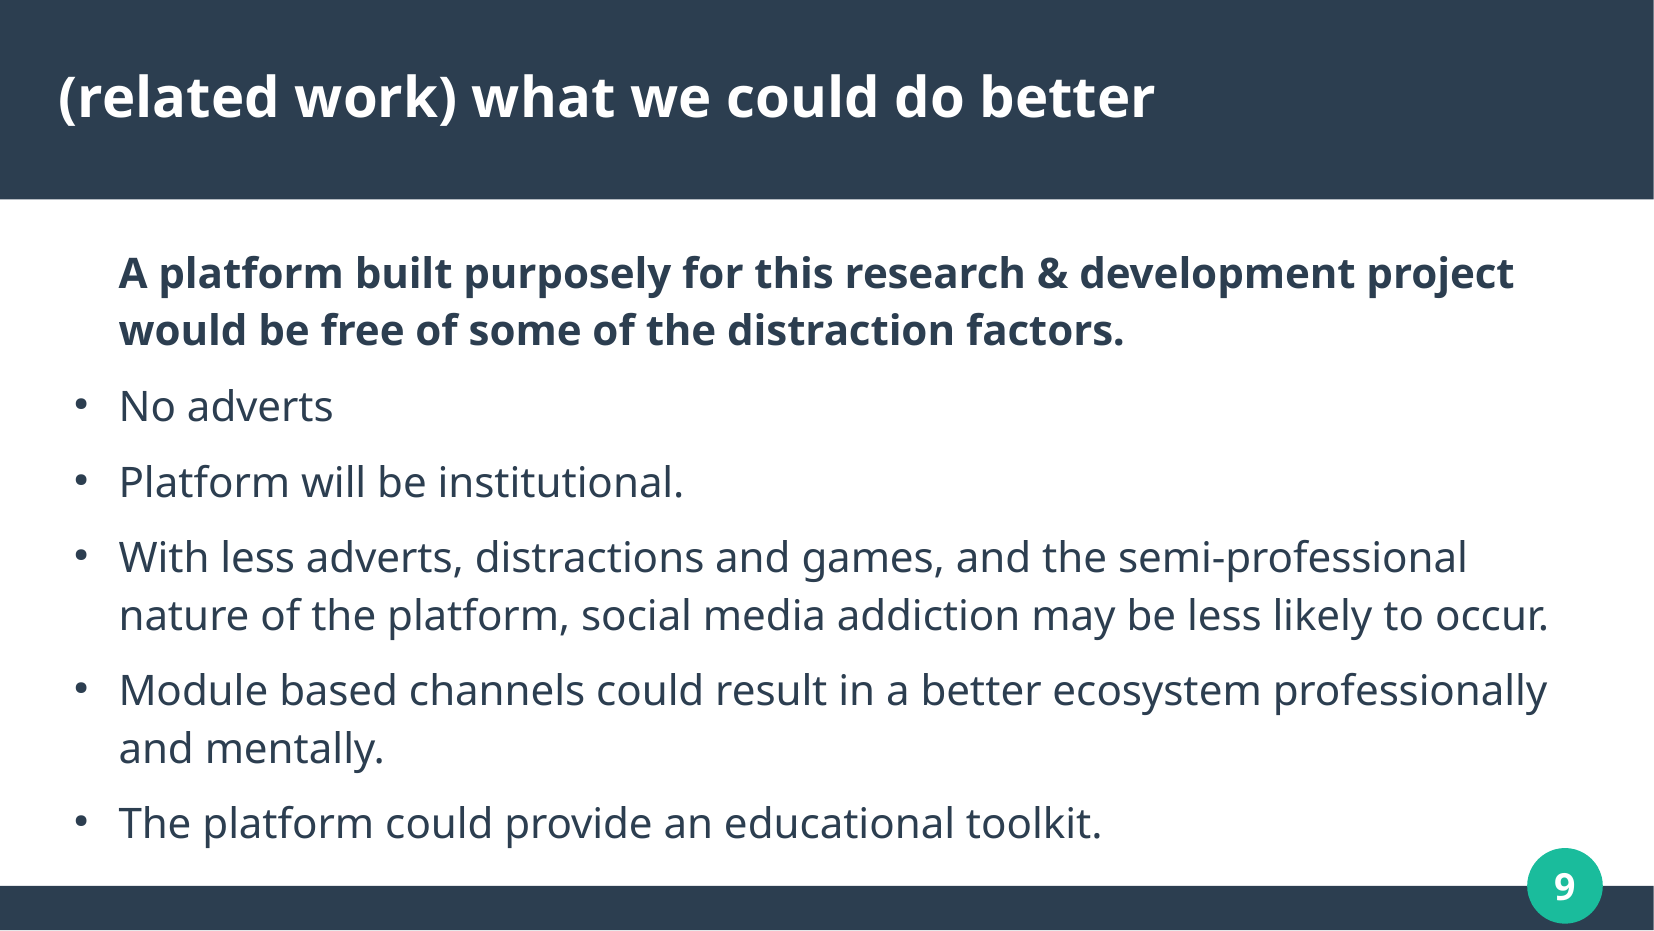

# (related work) what we could do better
A platform built purposely for this research & development project would be free of some of the distraction factors.
No adverts
Platform will be institutional.
With less adverts, distractions and games, and the semi-professional nature of the platform, social media addiction may be less likely to occur.
Module based channels could result in a better ecosystem professionally and mentally.
The platform could provide an educational toolkit.